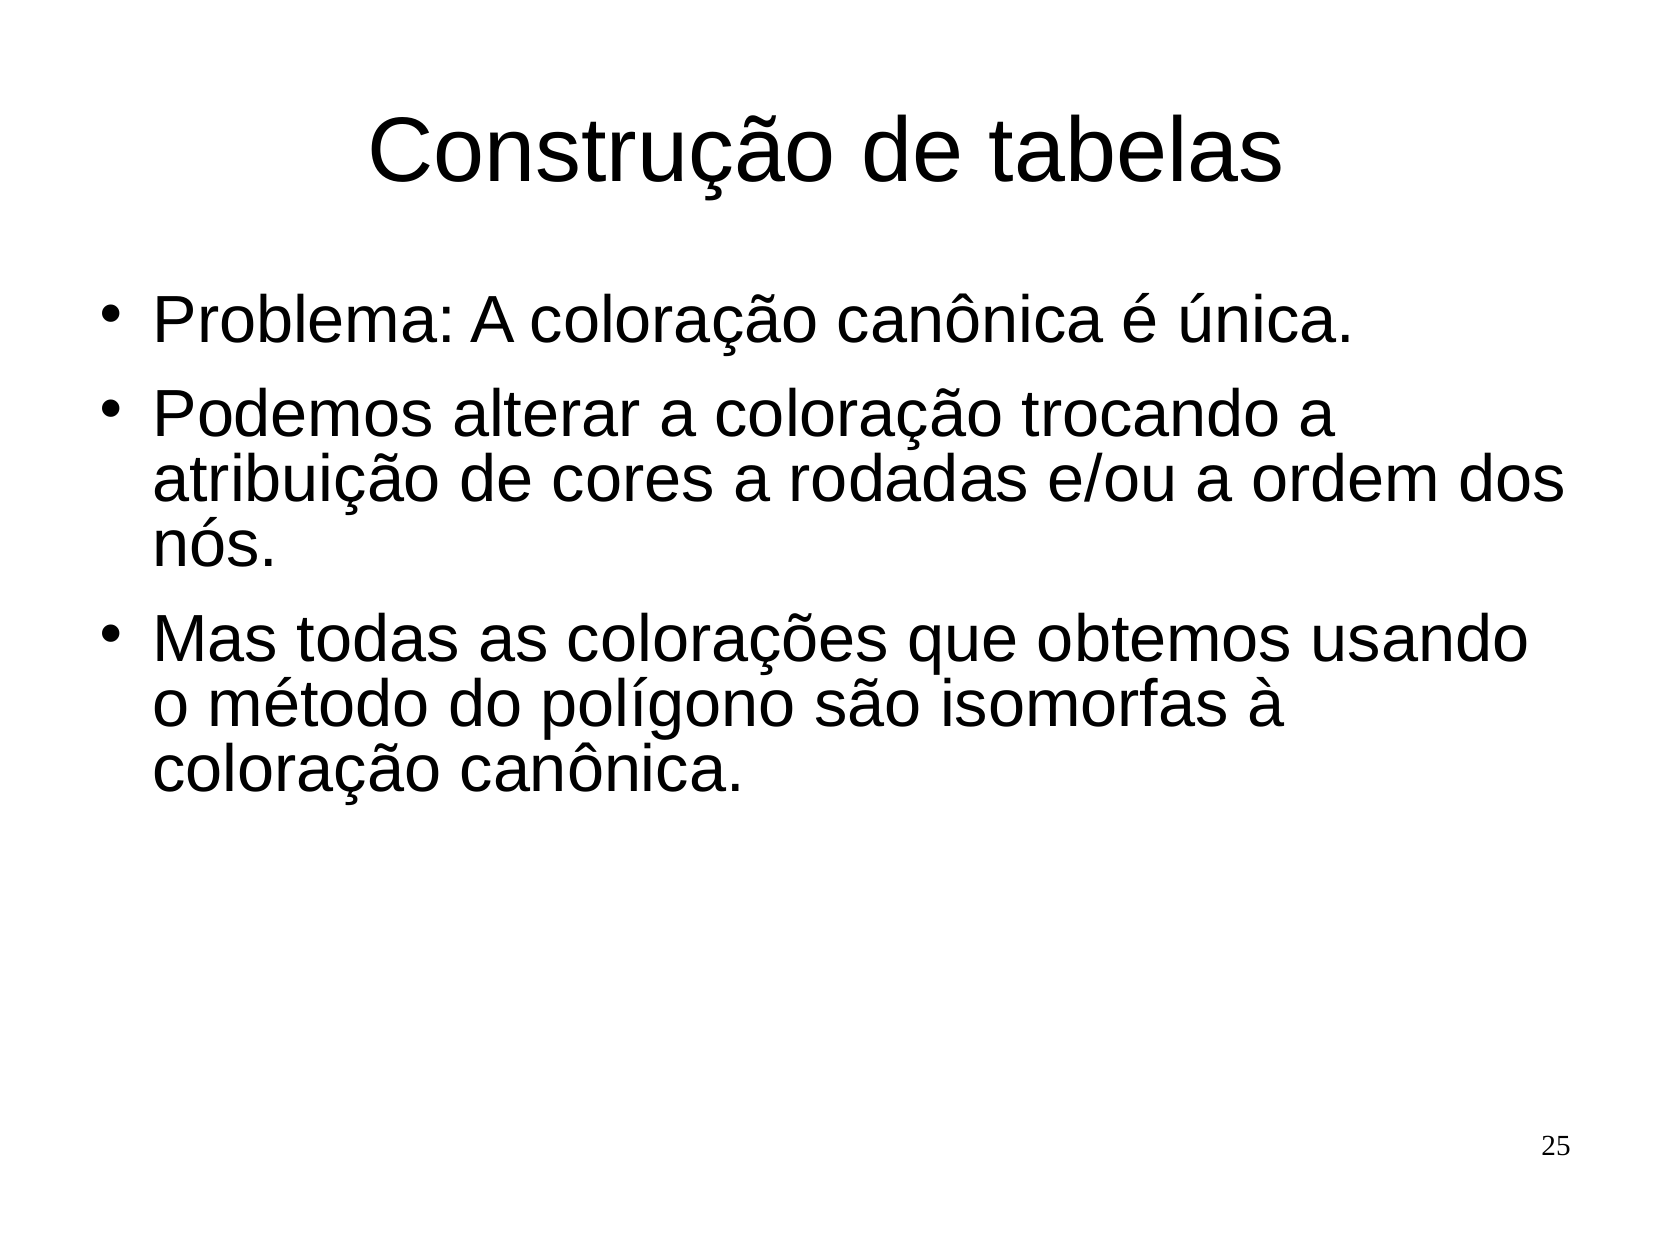

# Construção de tabelas
Problema: A coloração canônica é única.
Podemos alterar a coloração trocando a atribuição de cores a rodadas e/ou a ordem dos nós.
Mas todas as colorações que obtemos usando o método do polígono são isomorfas à coloração canônica.
25